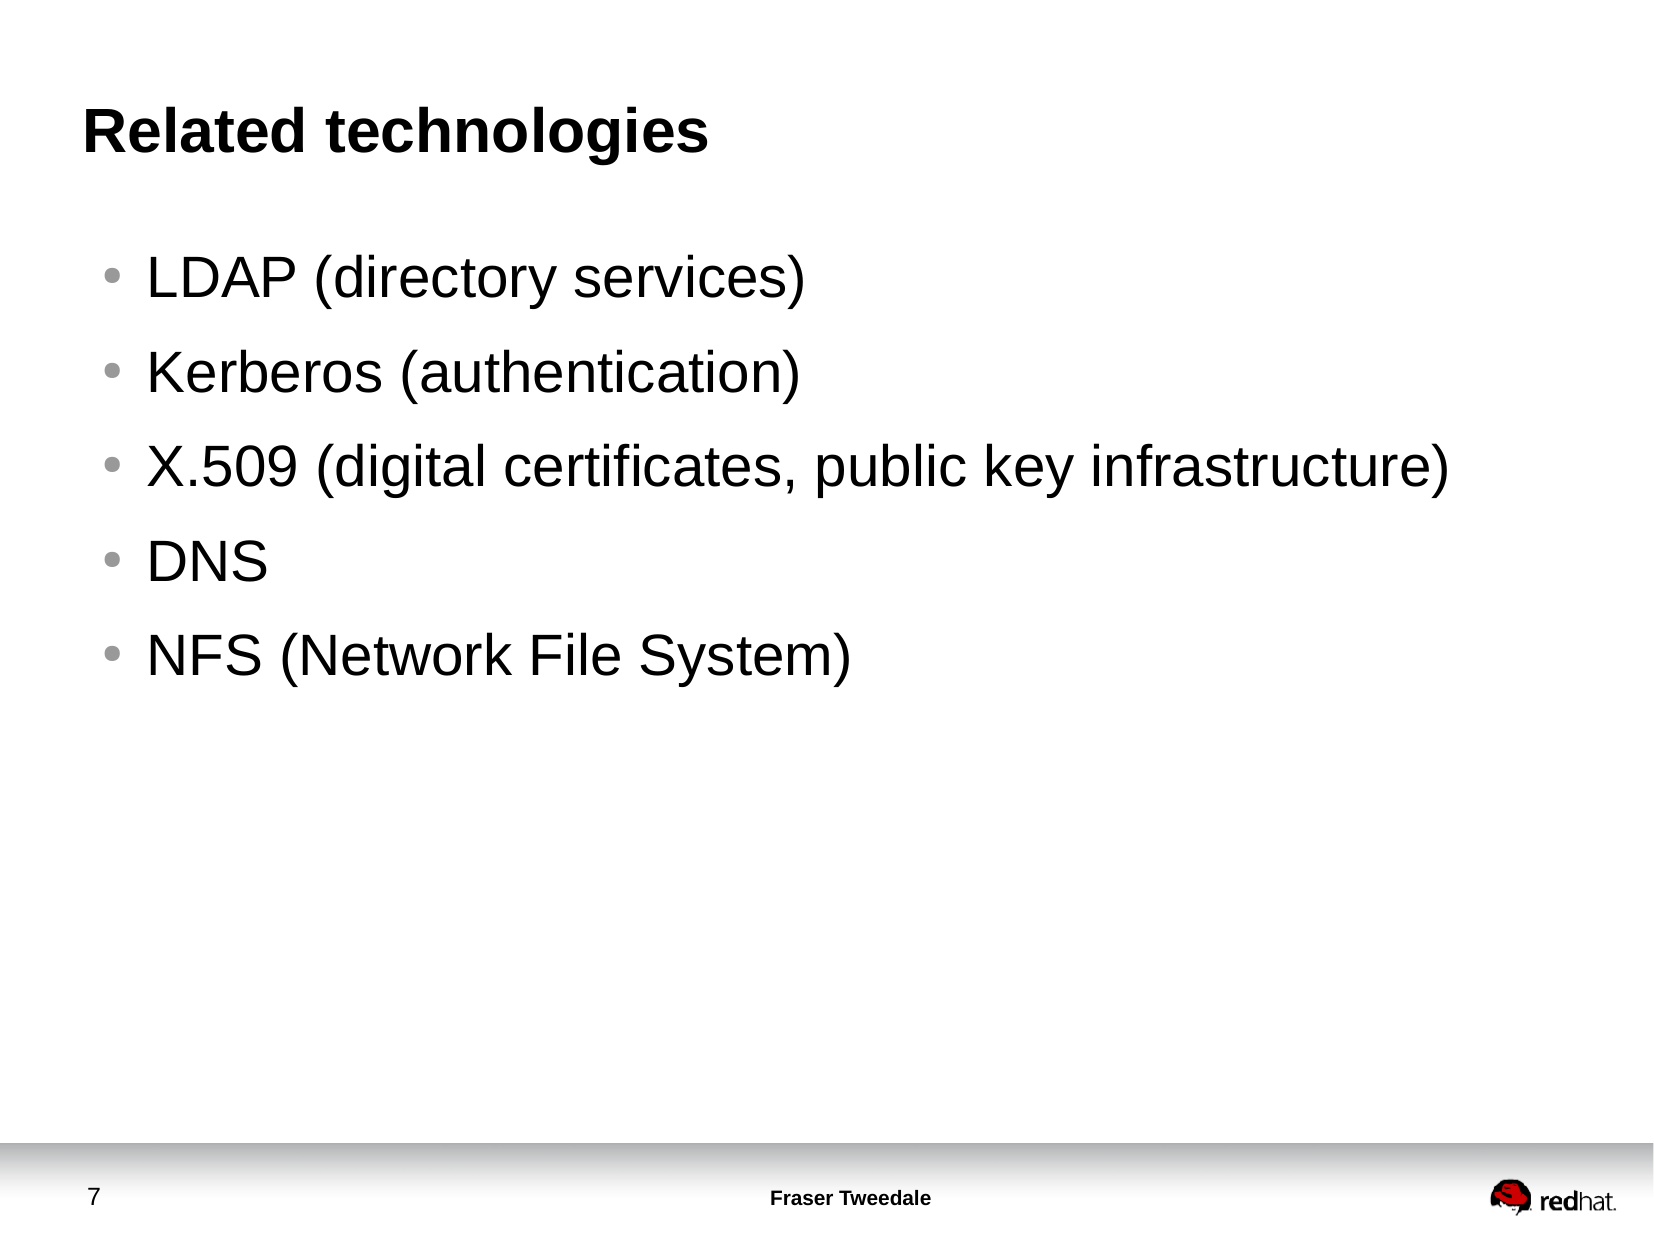

# Related technologies
LDAP (directory services)
Kerberos (authentication)
X.509 (digital certificates, public key infrastructure)
DNS
NFS (Network File System)